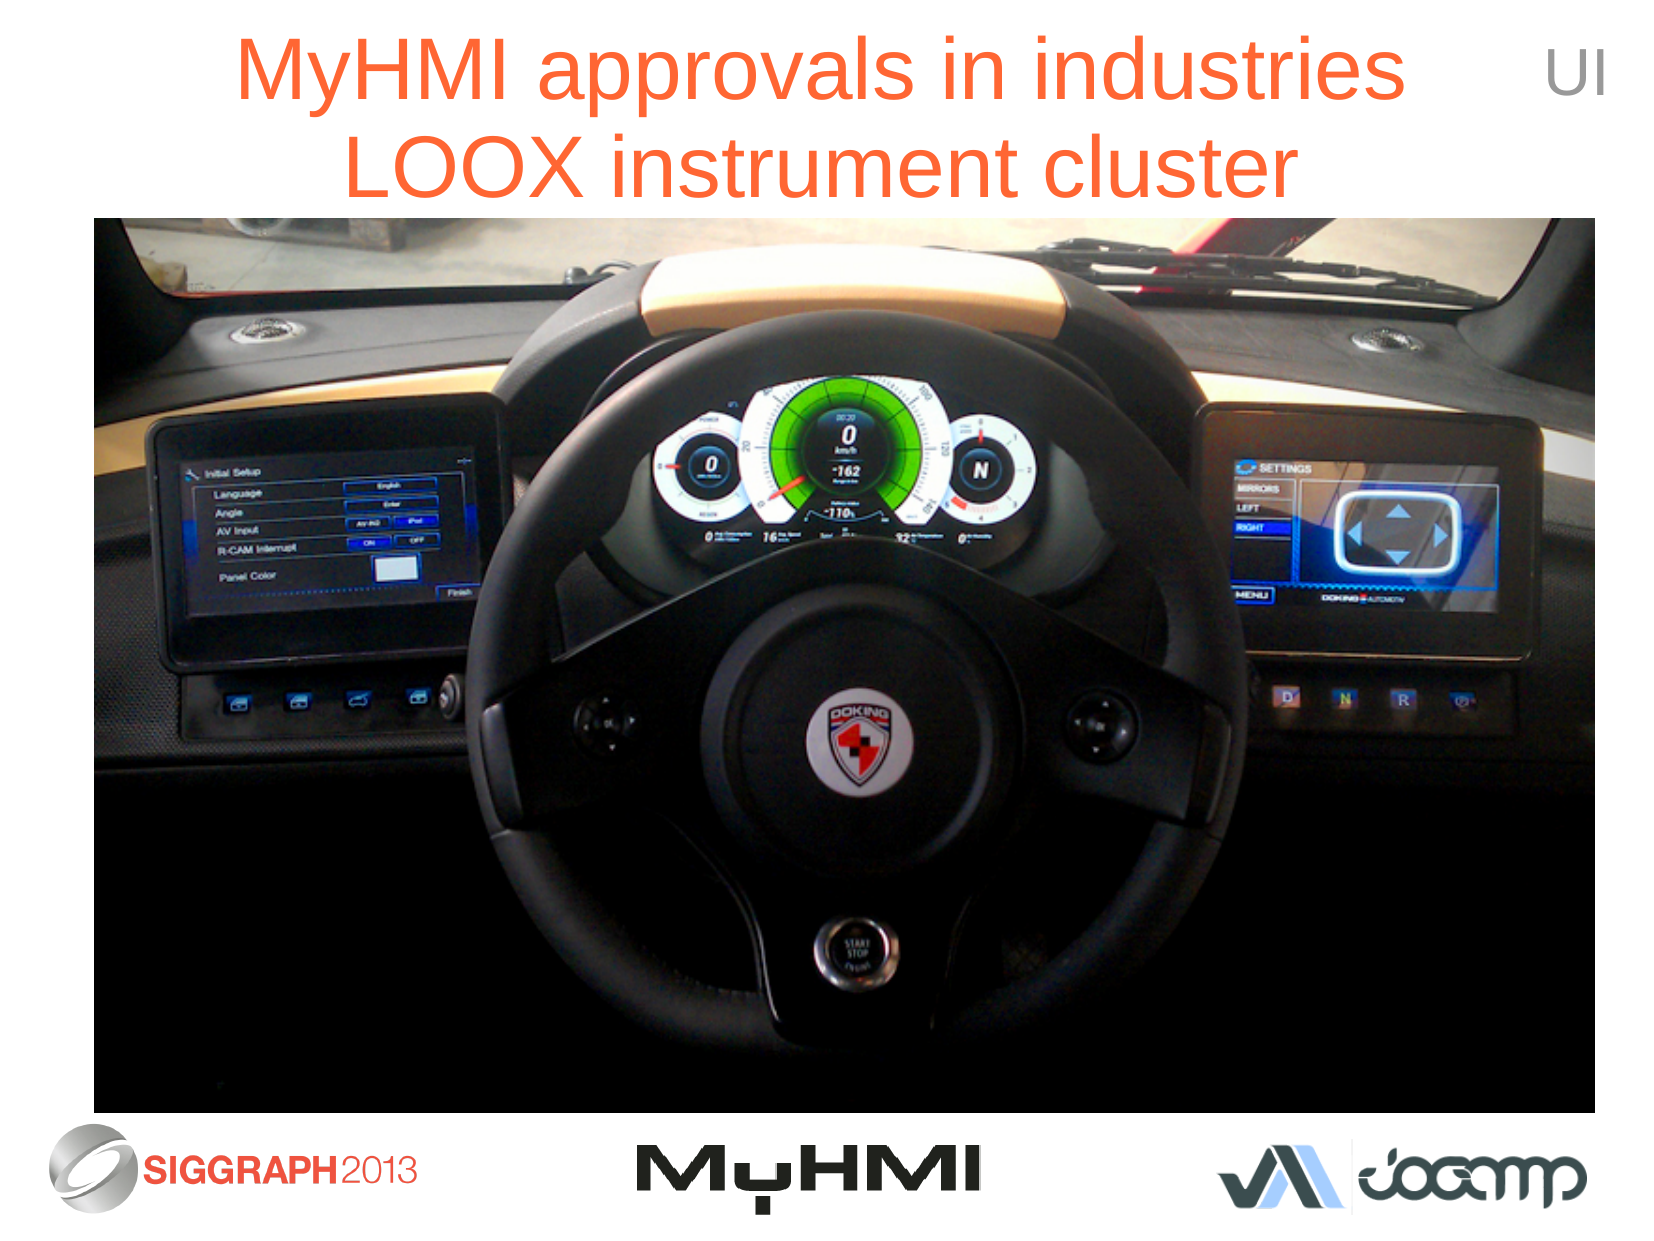

# MyHMI approvals in industries LOOX instrument cluster
UI